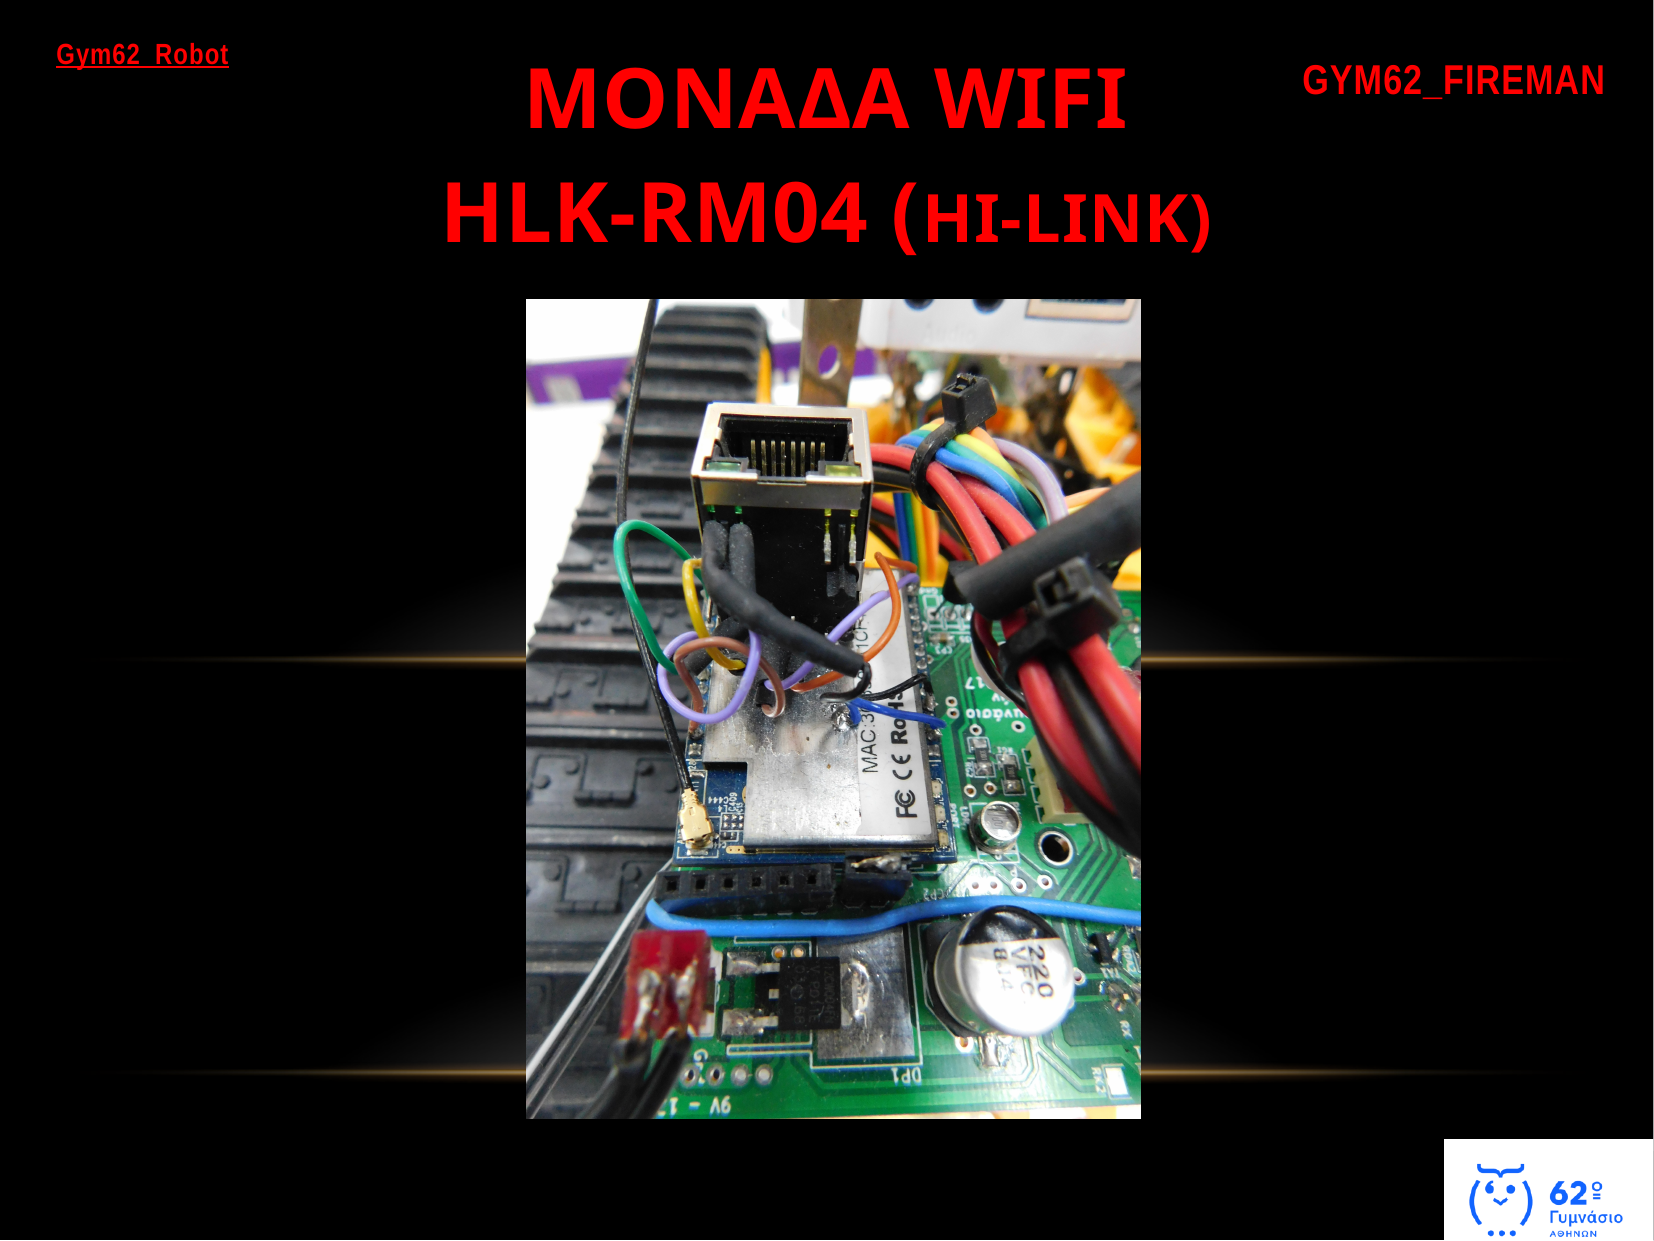

Gym62_FireMan
Gym62_Robot
# Μοναδα Wifi HLK-RM04 (Ηι-link)